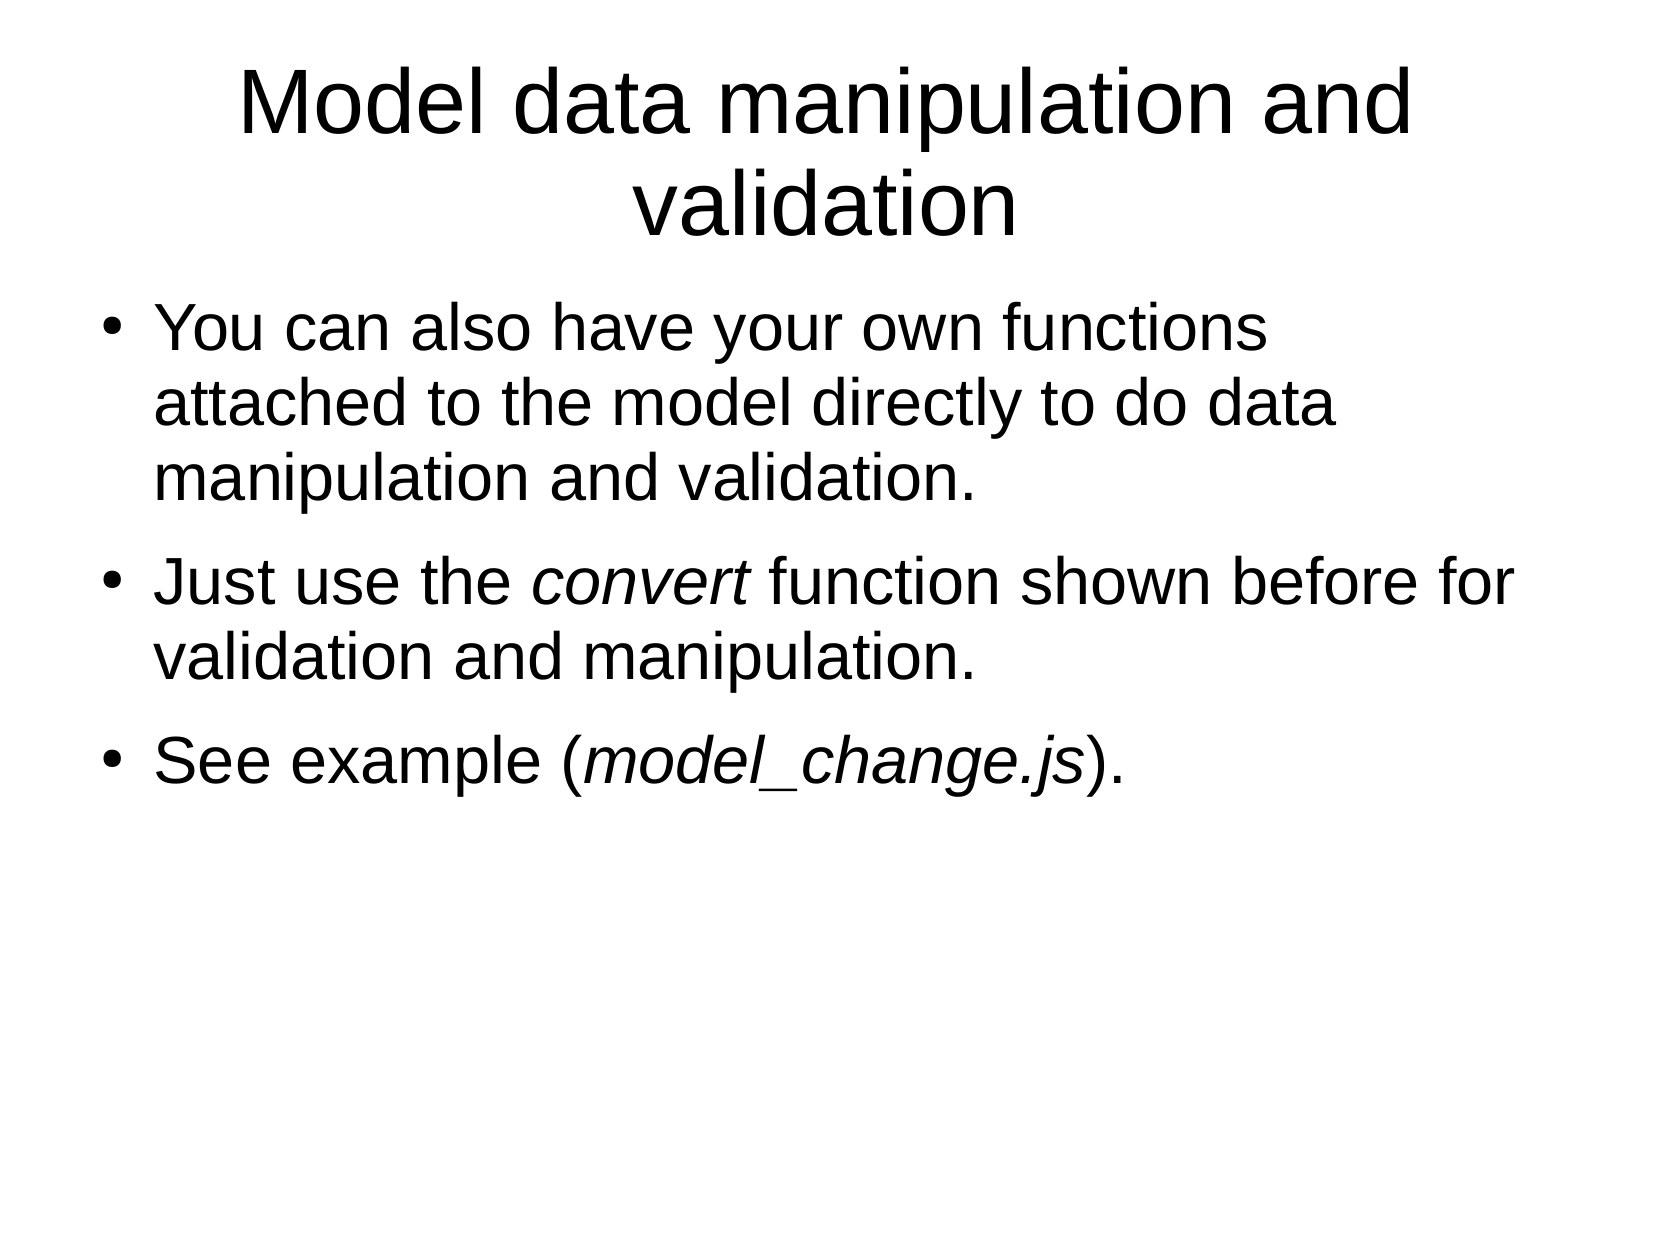

# Model data manipulation and validation
You can also have your own functions attached to the model directly to do data manipulation and validation.
Just use the convert function shown before for validation and manipulation.
See example (model_change.js).